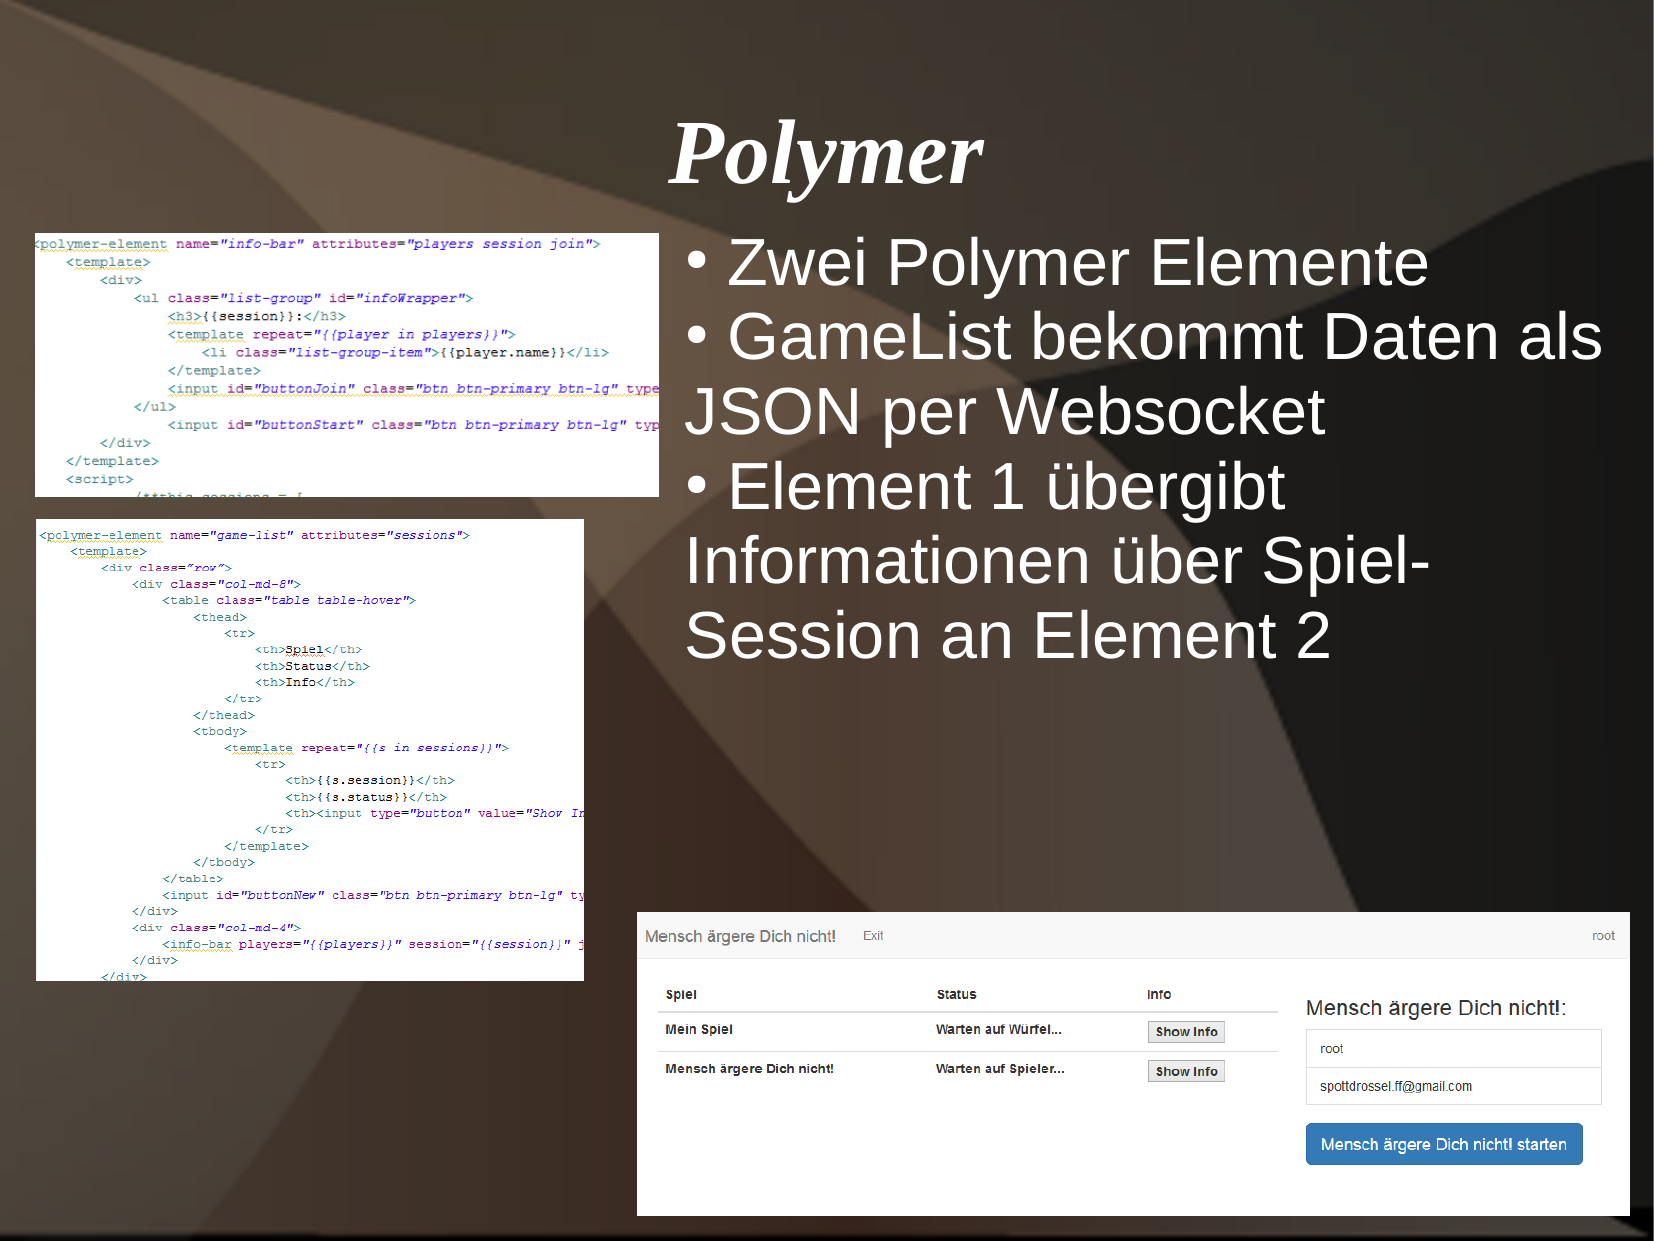

# Polymer
 Zwei Polymer Elemente
 GameList bekommt Daten als JSON per Websocket
 Element 1 übergibt Informationen über Spiel-Session an Element 2